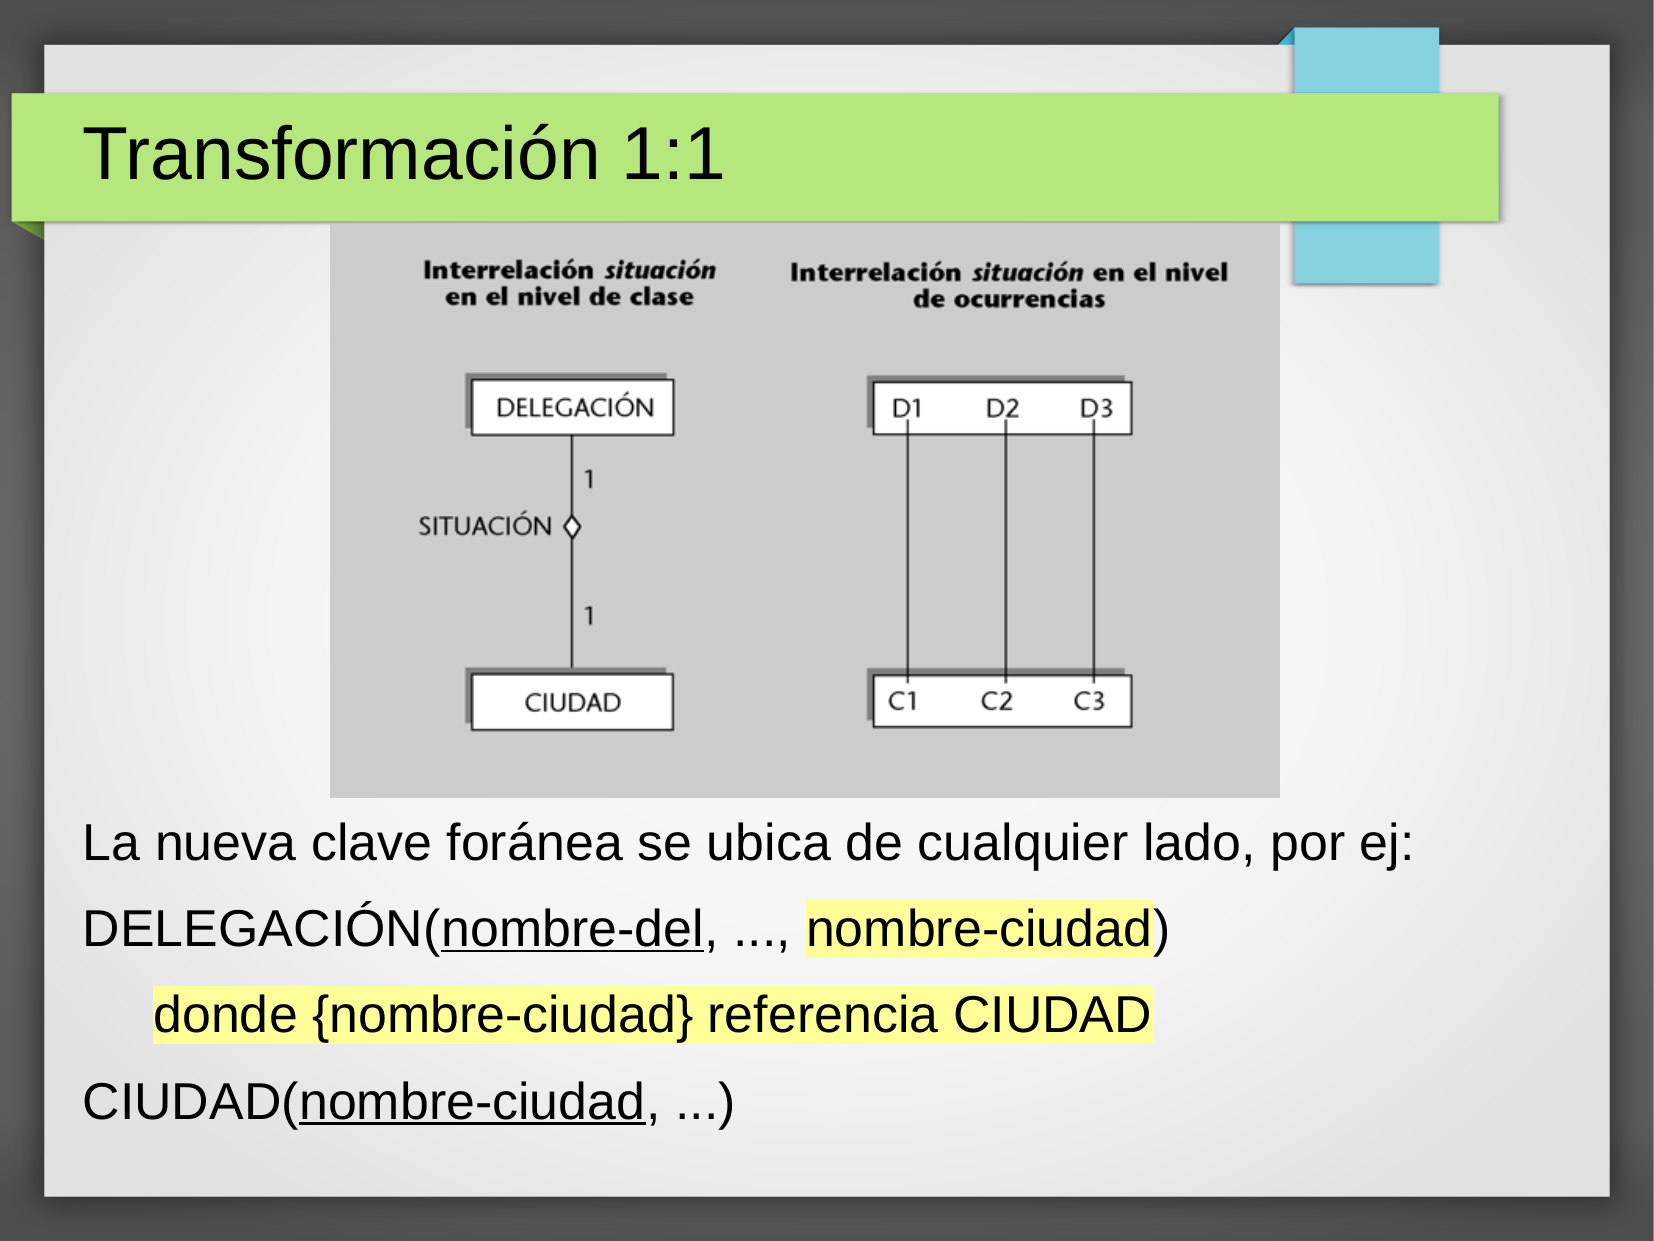

# Transformación 1:1
La nueva clave foránea se ubica de cualquier lado, por ej:
DELEGACIÓN(nombre-del, ..., nombre-ciudad)
donde {nombre-ciudad} referencia CIUDAD
CIUDAD(nombre-ciudad, ...)